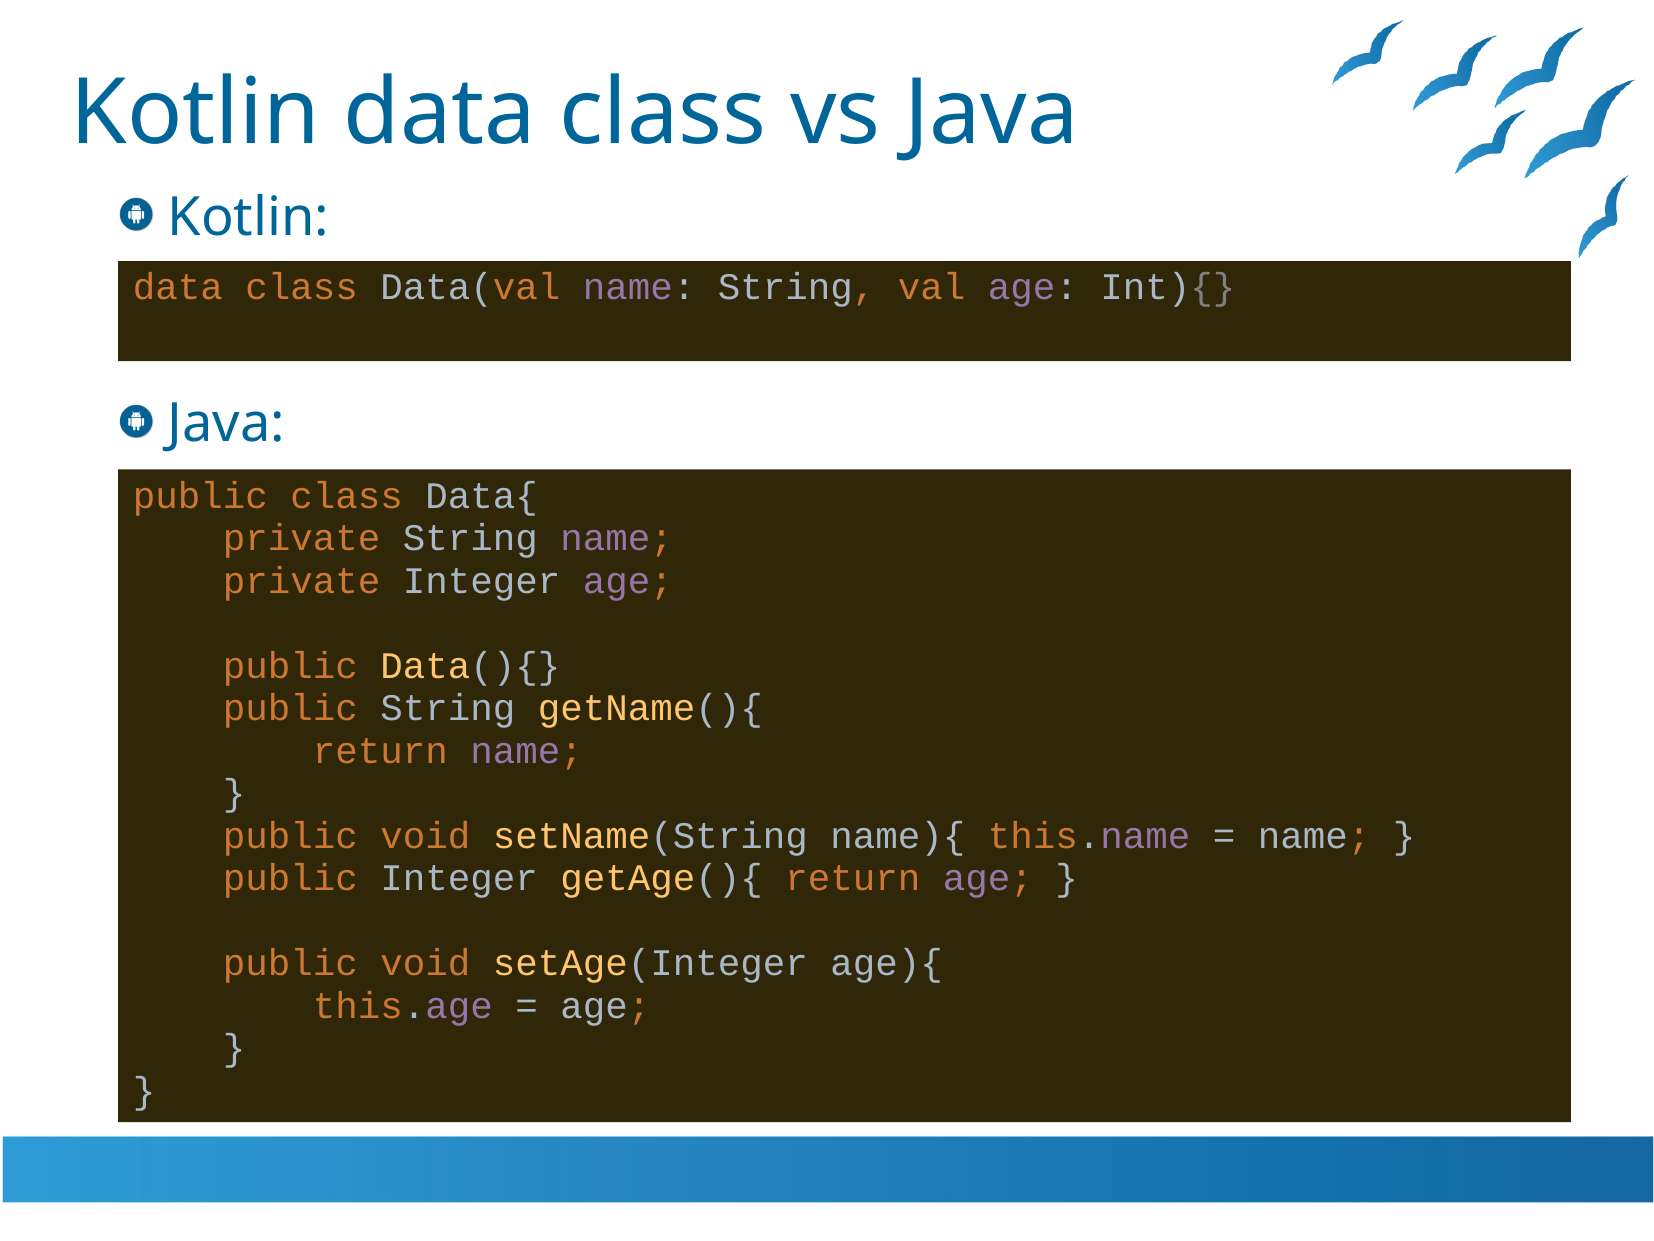

# Kotlin data class vs Java
 Kotlin:
data class Data(val name: String, val age: Int){}
 Java:
public class Data{
 private String name;
 private Integer age;
 public Data(){}
 public String getName(){
 return name;
 }
 public void setName(String name){ this.name = name; }
 public Integer getAge(){ return age; }
 public void setAge(Integer age){
 this.age = age;
 }
}